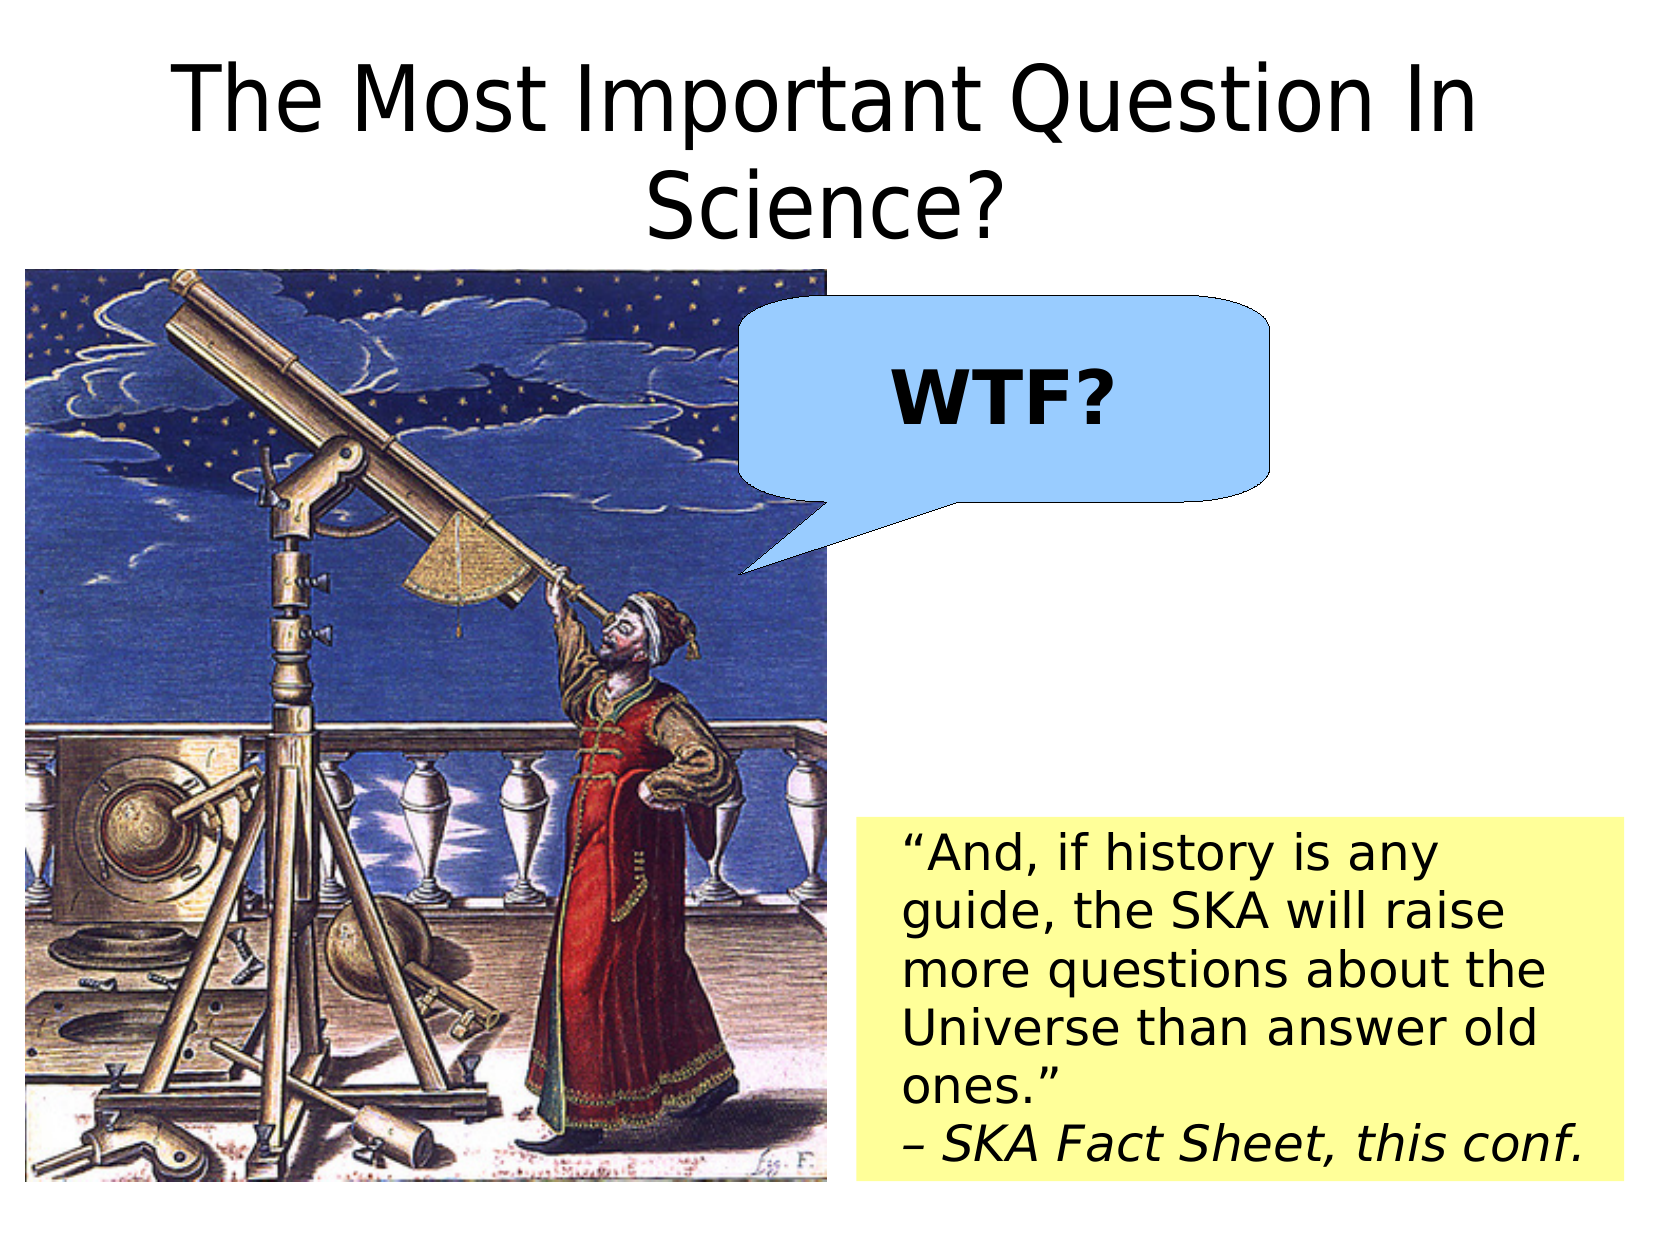

# The Most Important Question In Science?
WTF?
“And, if history is any guide, the SKA will raise more questions about the Universe than answer old ones.”
– SKA Fact Sheet, this conf.